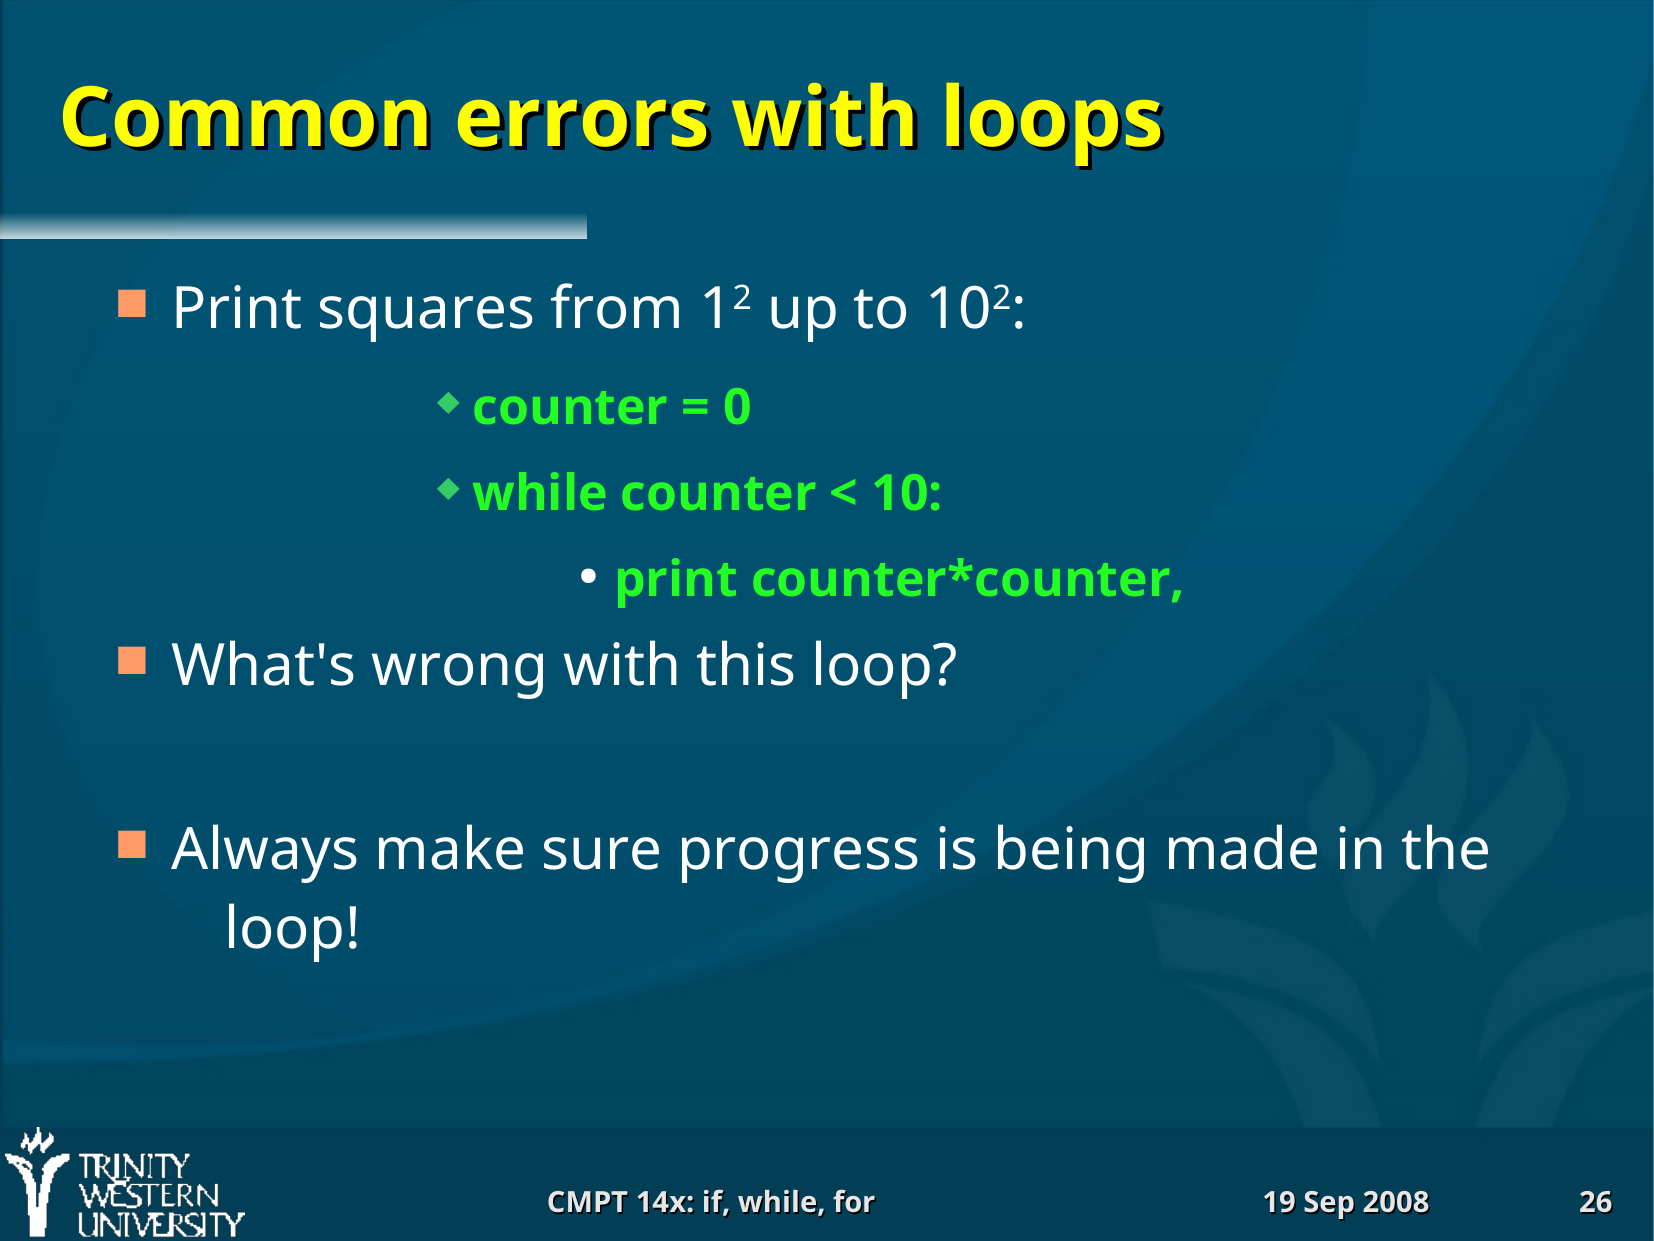

# Common errors with loops
Print squares from 12 up to 102:
counter = 0
while counter < 10:
print counter*counter,
What's wrong with this loop?
Always make sure progress is being made in the loop!
CMPT 14x: if, while, for
19 Sep 2008
26